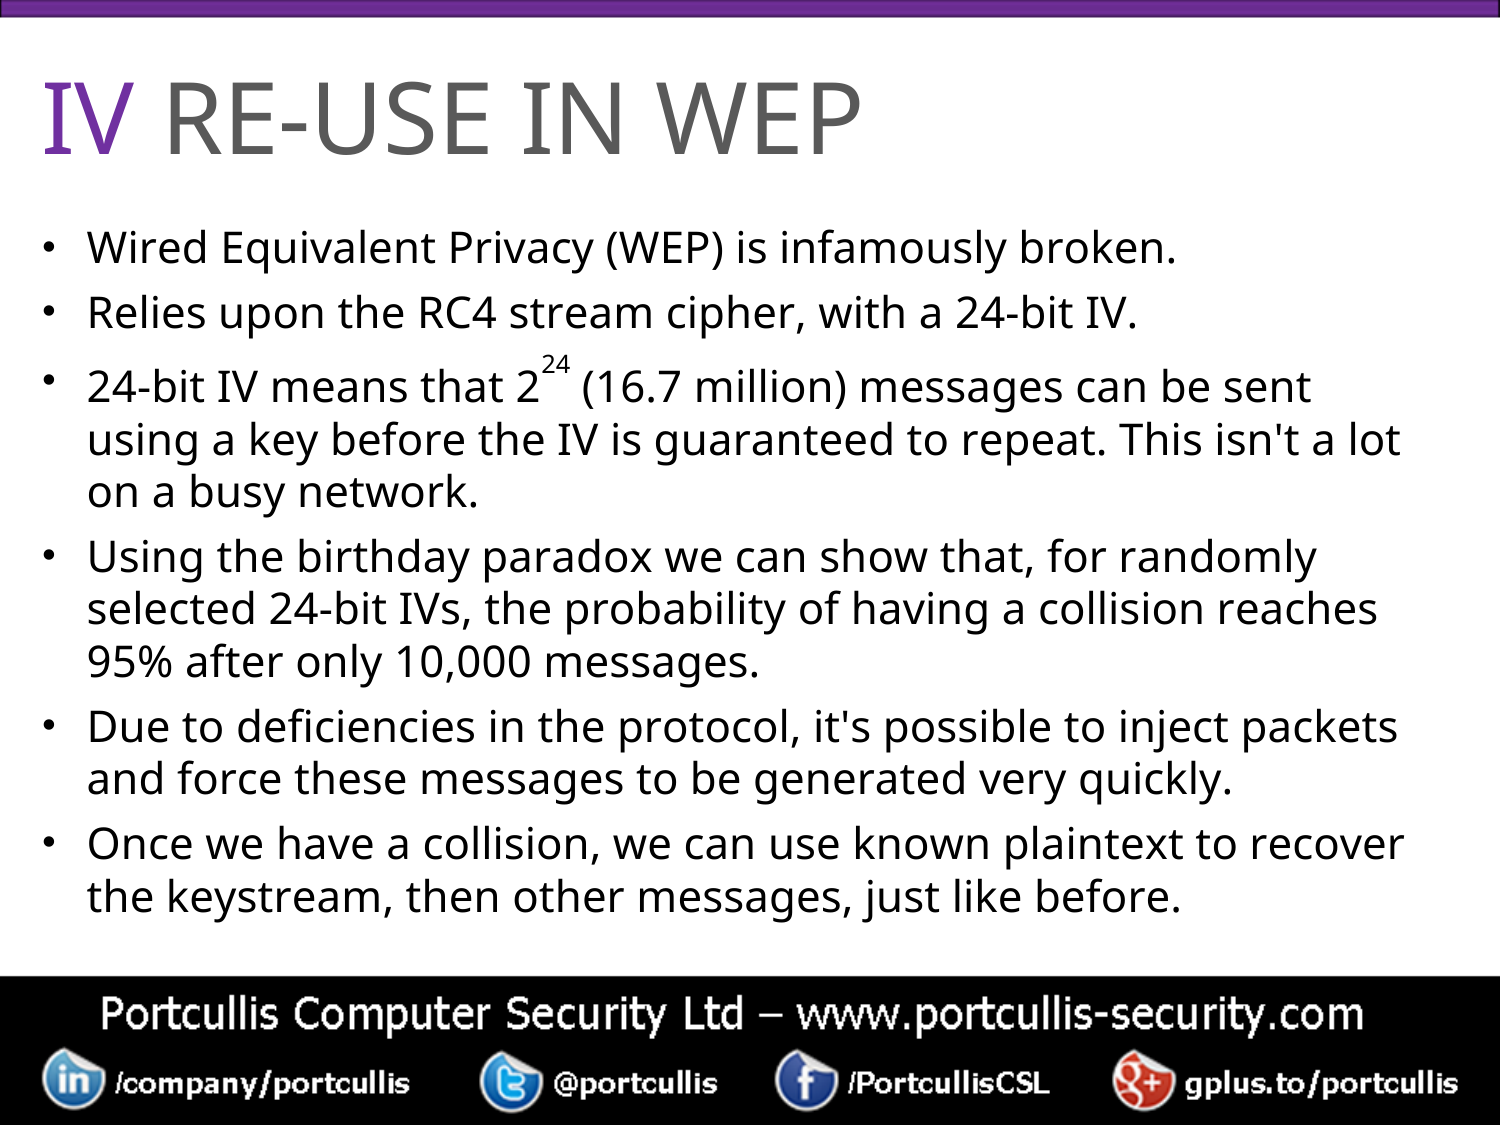

# IV RE-USE IN WEP
Wired Equivalent Privacy (WEP) is infamously broken.
Relies upon the RC4 stream cipher, with a 24-bit IV.
24-bit IV means that 224 (16.7 million) messages can be sent using a key before the IV is guaranteed to repeat. This isn't a lot on a busy network.
Using the birthday paradox we can show that, for randomly selected 24-bit IVs, the probability of having a collision reaches 95% after only 10,000 messages.
Due to deficiencies in the protocol, it's possible to inject packets and force these messages to be generated very quickly.
Once we have a collision, we can use known plaintext to recover the keystream, then other messages, just like before.